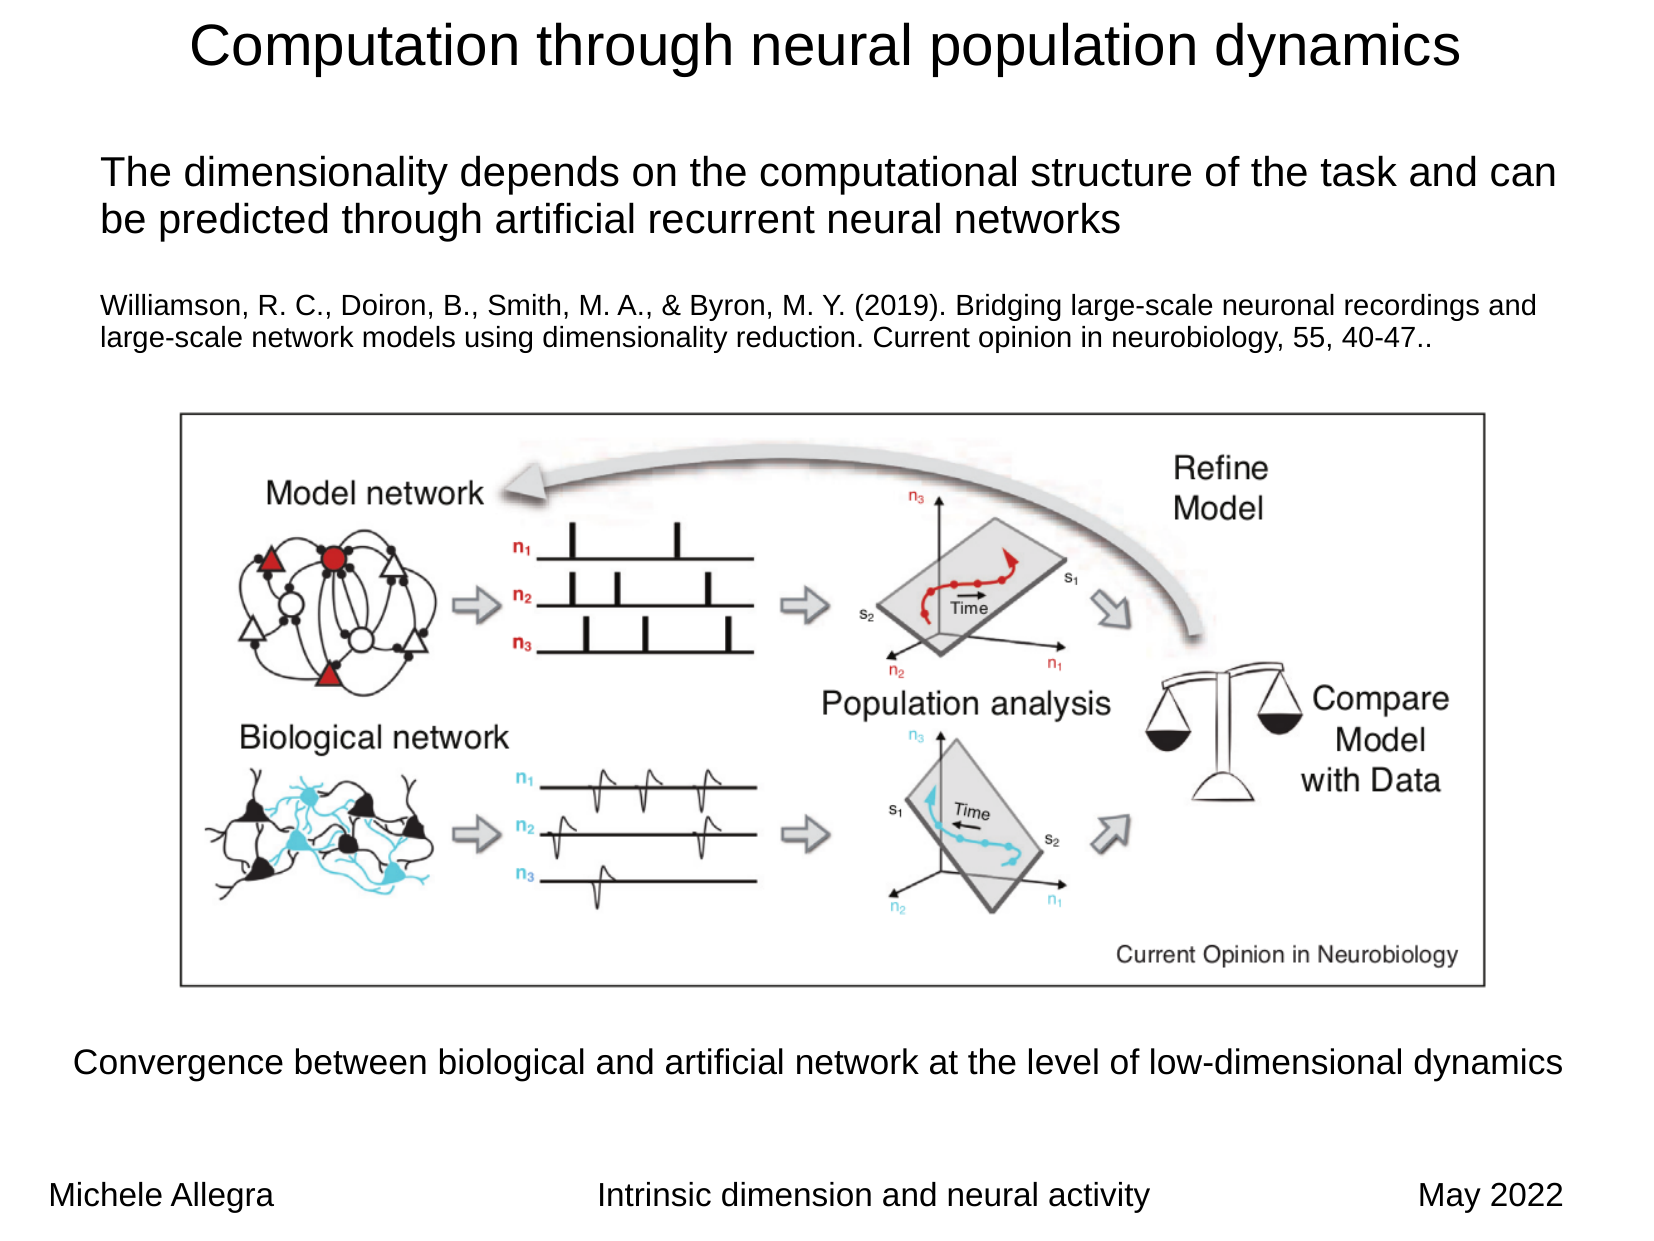

# Computation through neural population dynamics
The dimensionality depends on the computational structure of the task and can be predicted through artificial recurrent neural networks
Williamson, R. C., Doiron, B., Smith, M. A., & Byron, M. Y. (2019). Bridging large-scale neuronal recordings and large-scale network models using dimensionality reduction. Current opinion in neurobiology, 55, 40-47..
Convergence between biological and artificial network at the level of low-dimensional dynamics
Michele Allegra Intrinsic dimension and neural activity May 2022